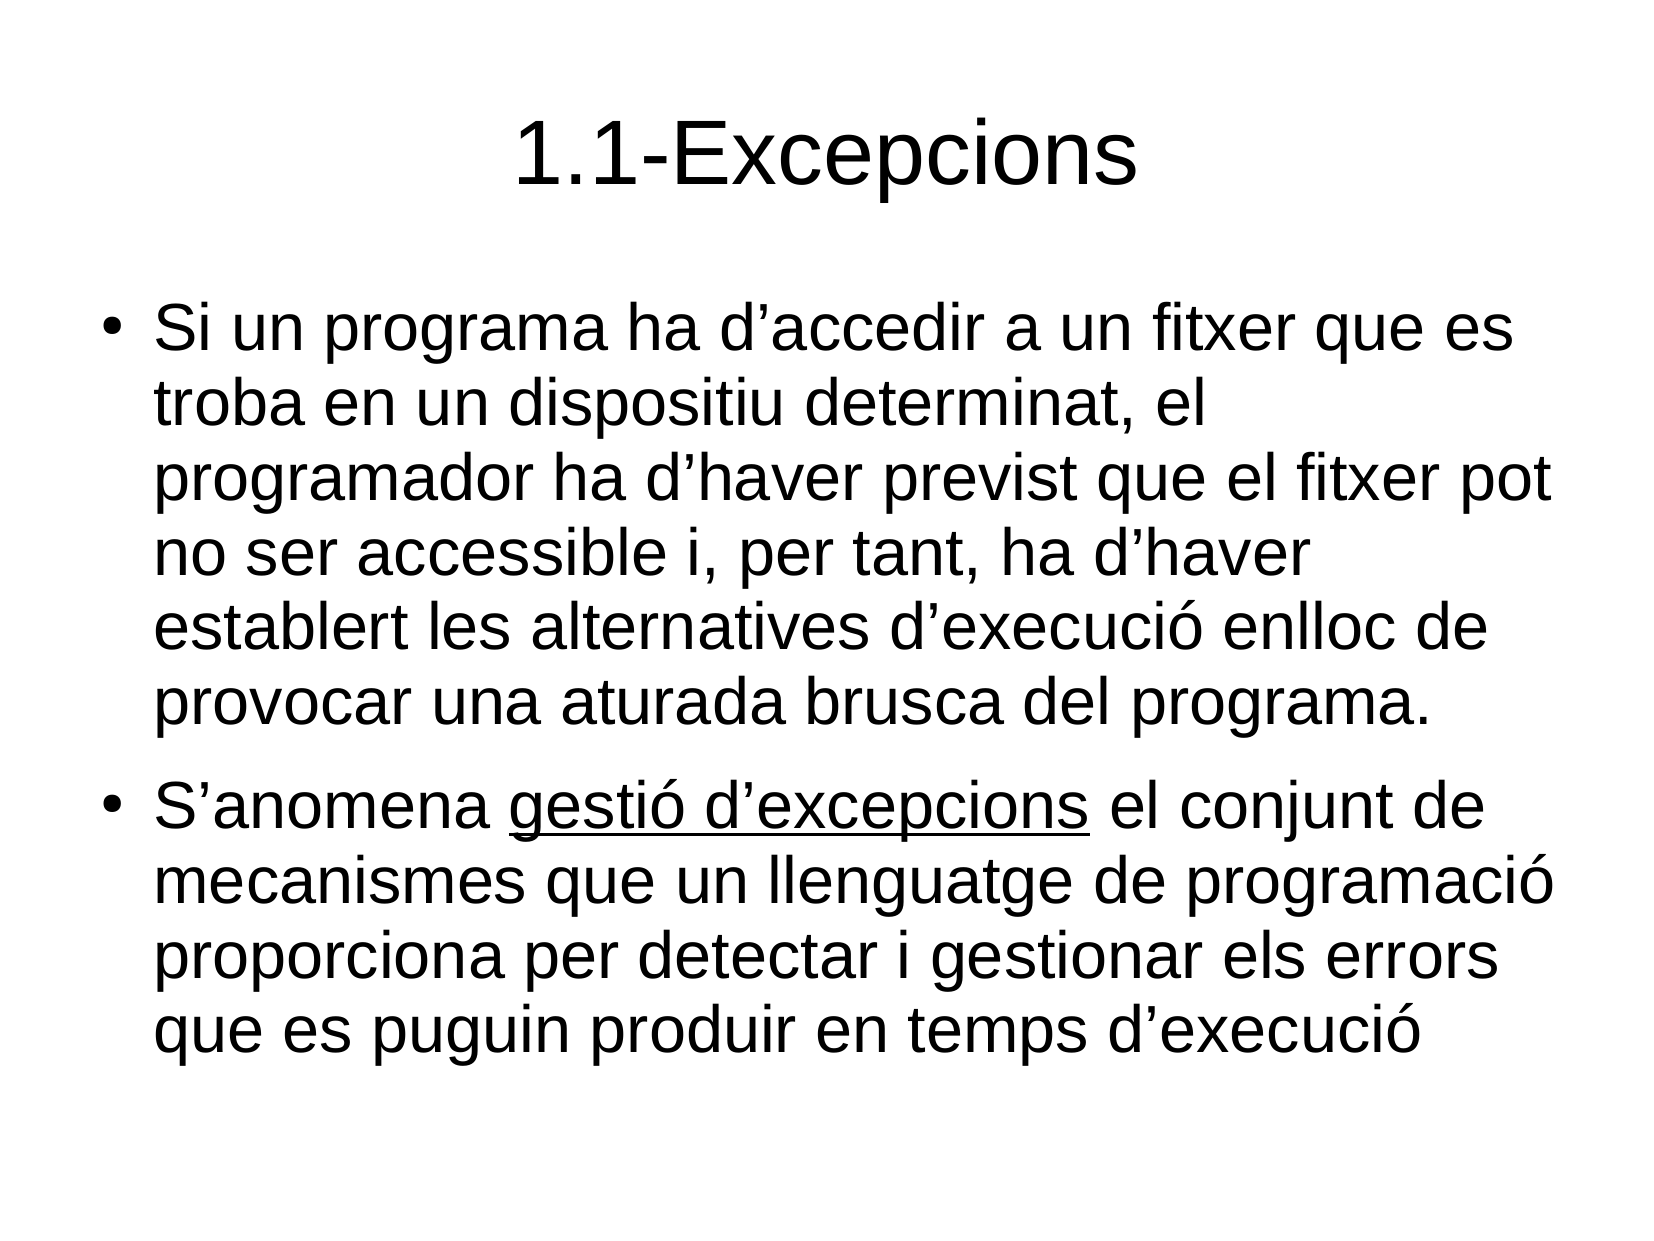

# 1.1-Excepcions
Si un programa ha d’accedir a un fitxer que es troba en un dispositiu determinat, el programador ha d’haver previst que el fitxer pot no ser accessible i, per tant, ha d’haver establert les alternatives d’execució enlloc de provocar una aturada brusca del programa.
S’anomena gestió d’excepcions el conjunt de mecanismes que un llenguatge de programació proporciona per detectar i gestionar els errors que es puguin produir en temps d’execució